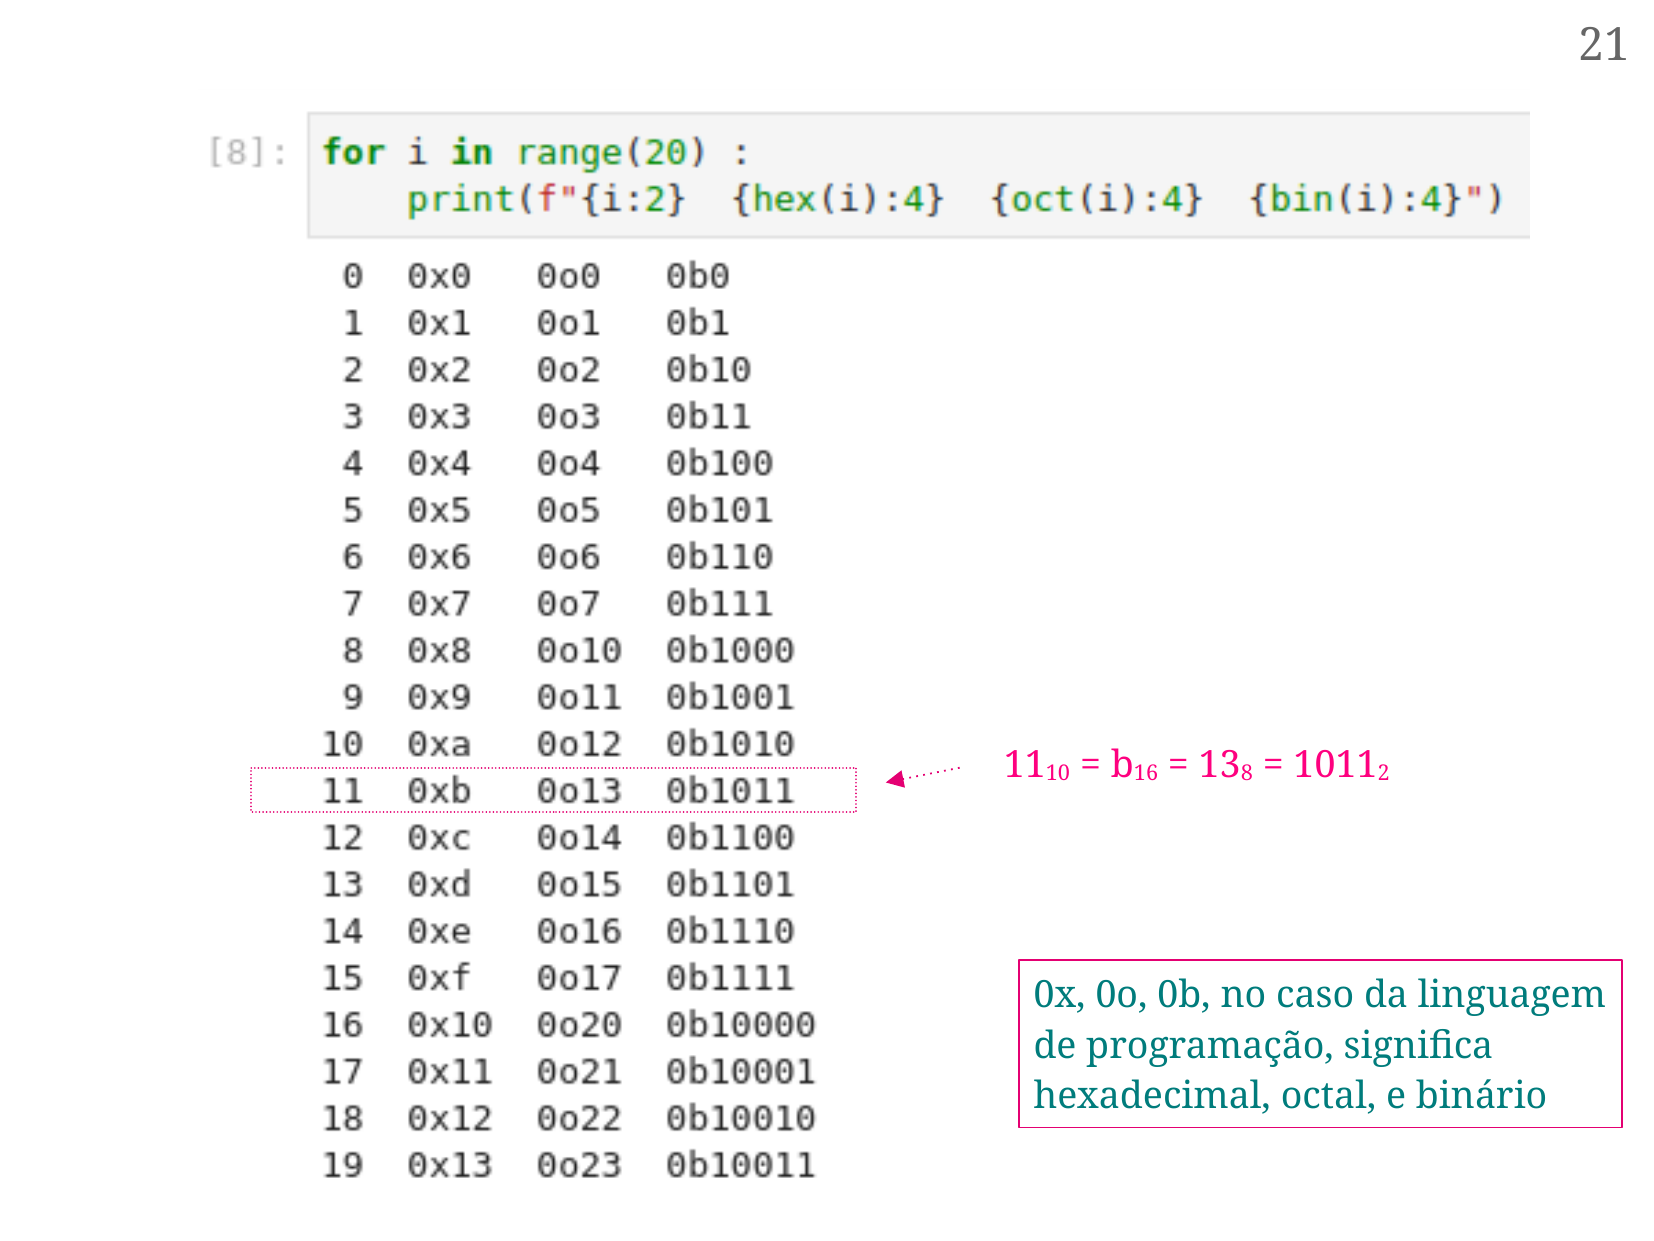

21
#
1110 = b16 = 138 = 10112
0x, 0o, 0b, no caso da linguagem de programação, significa hexadecimal, octal, e binário